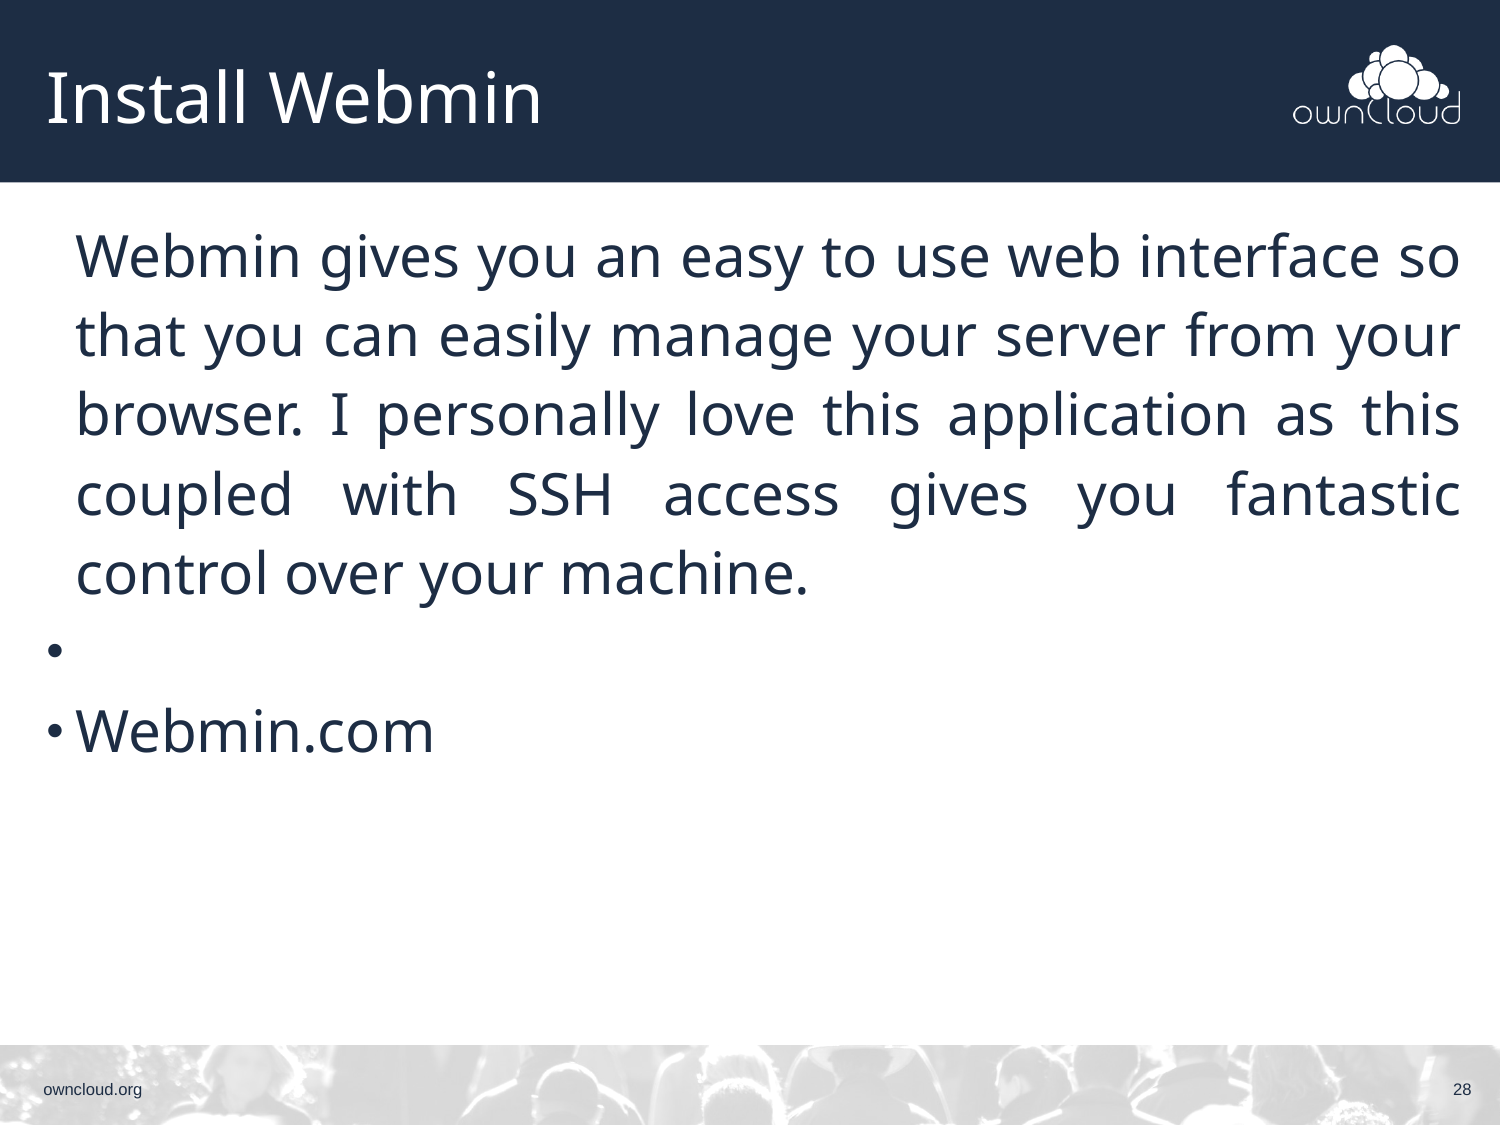

# Install Webmin
Webmin gives you an easy to use web interface so that you can easily manage your server from your browser. I personally love this application as this coupled with SSH access gives you fantastic control over your machine.
Webmin.com